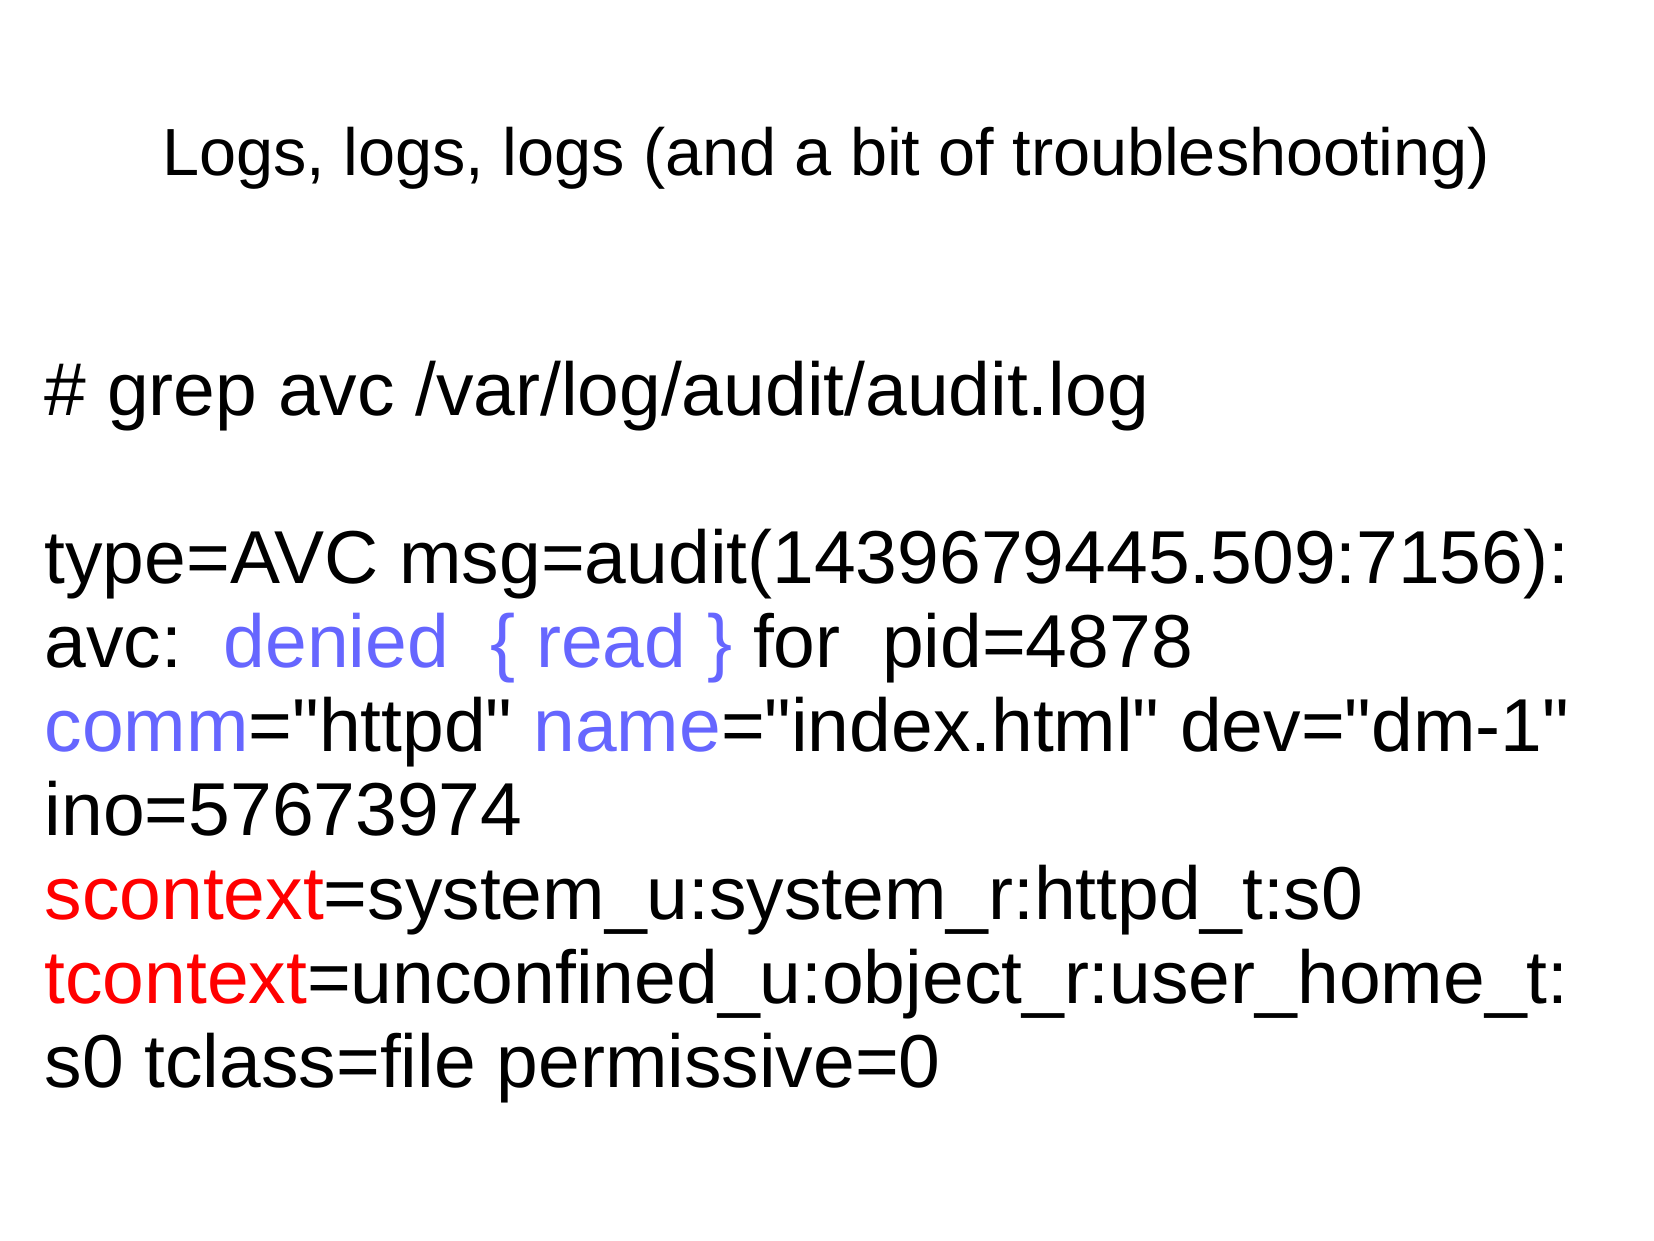

# Logs, logs, logs (and a bit of troubleshooting)
# grep avc /var/log/audit/audit.log
type=AVC msg=audit(1439679445.509:7156): avc: denied { read } for pid=4878 comm="httpd" name="index.html" dev="dm-1" ino=57673974 scontext=system_u:system_r:httpd_t:s0 tcontext=unconfined_u:object_r:user_home_t:s0 tclass=file permissive=0